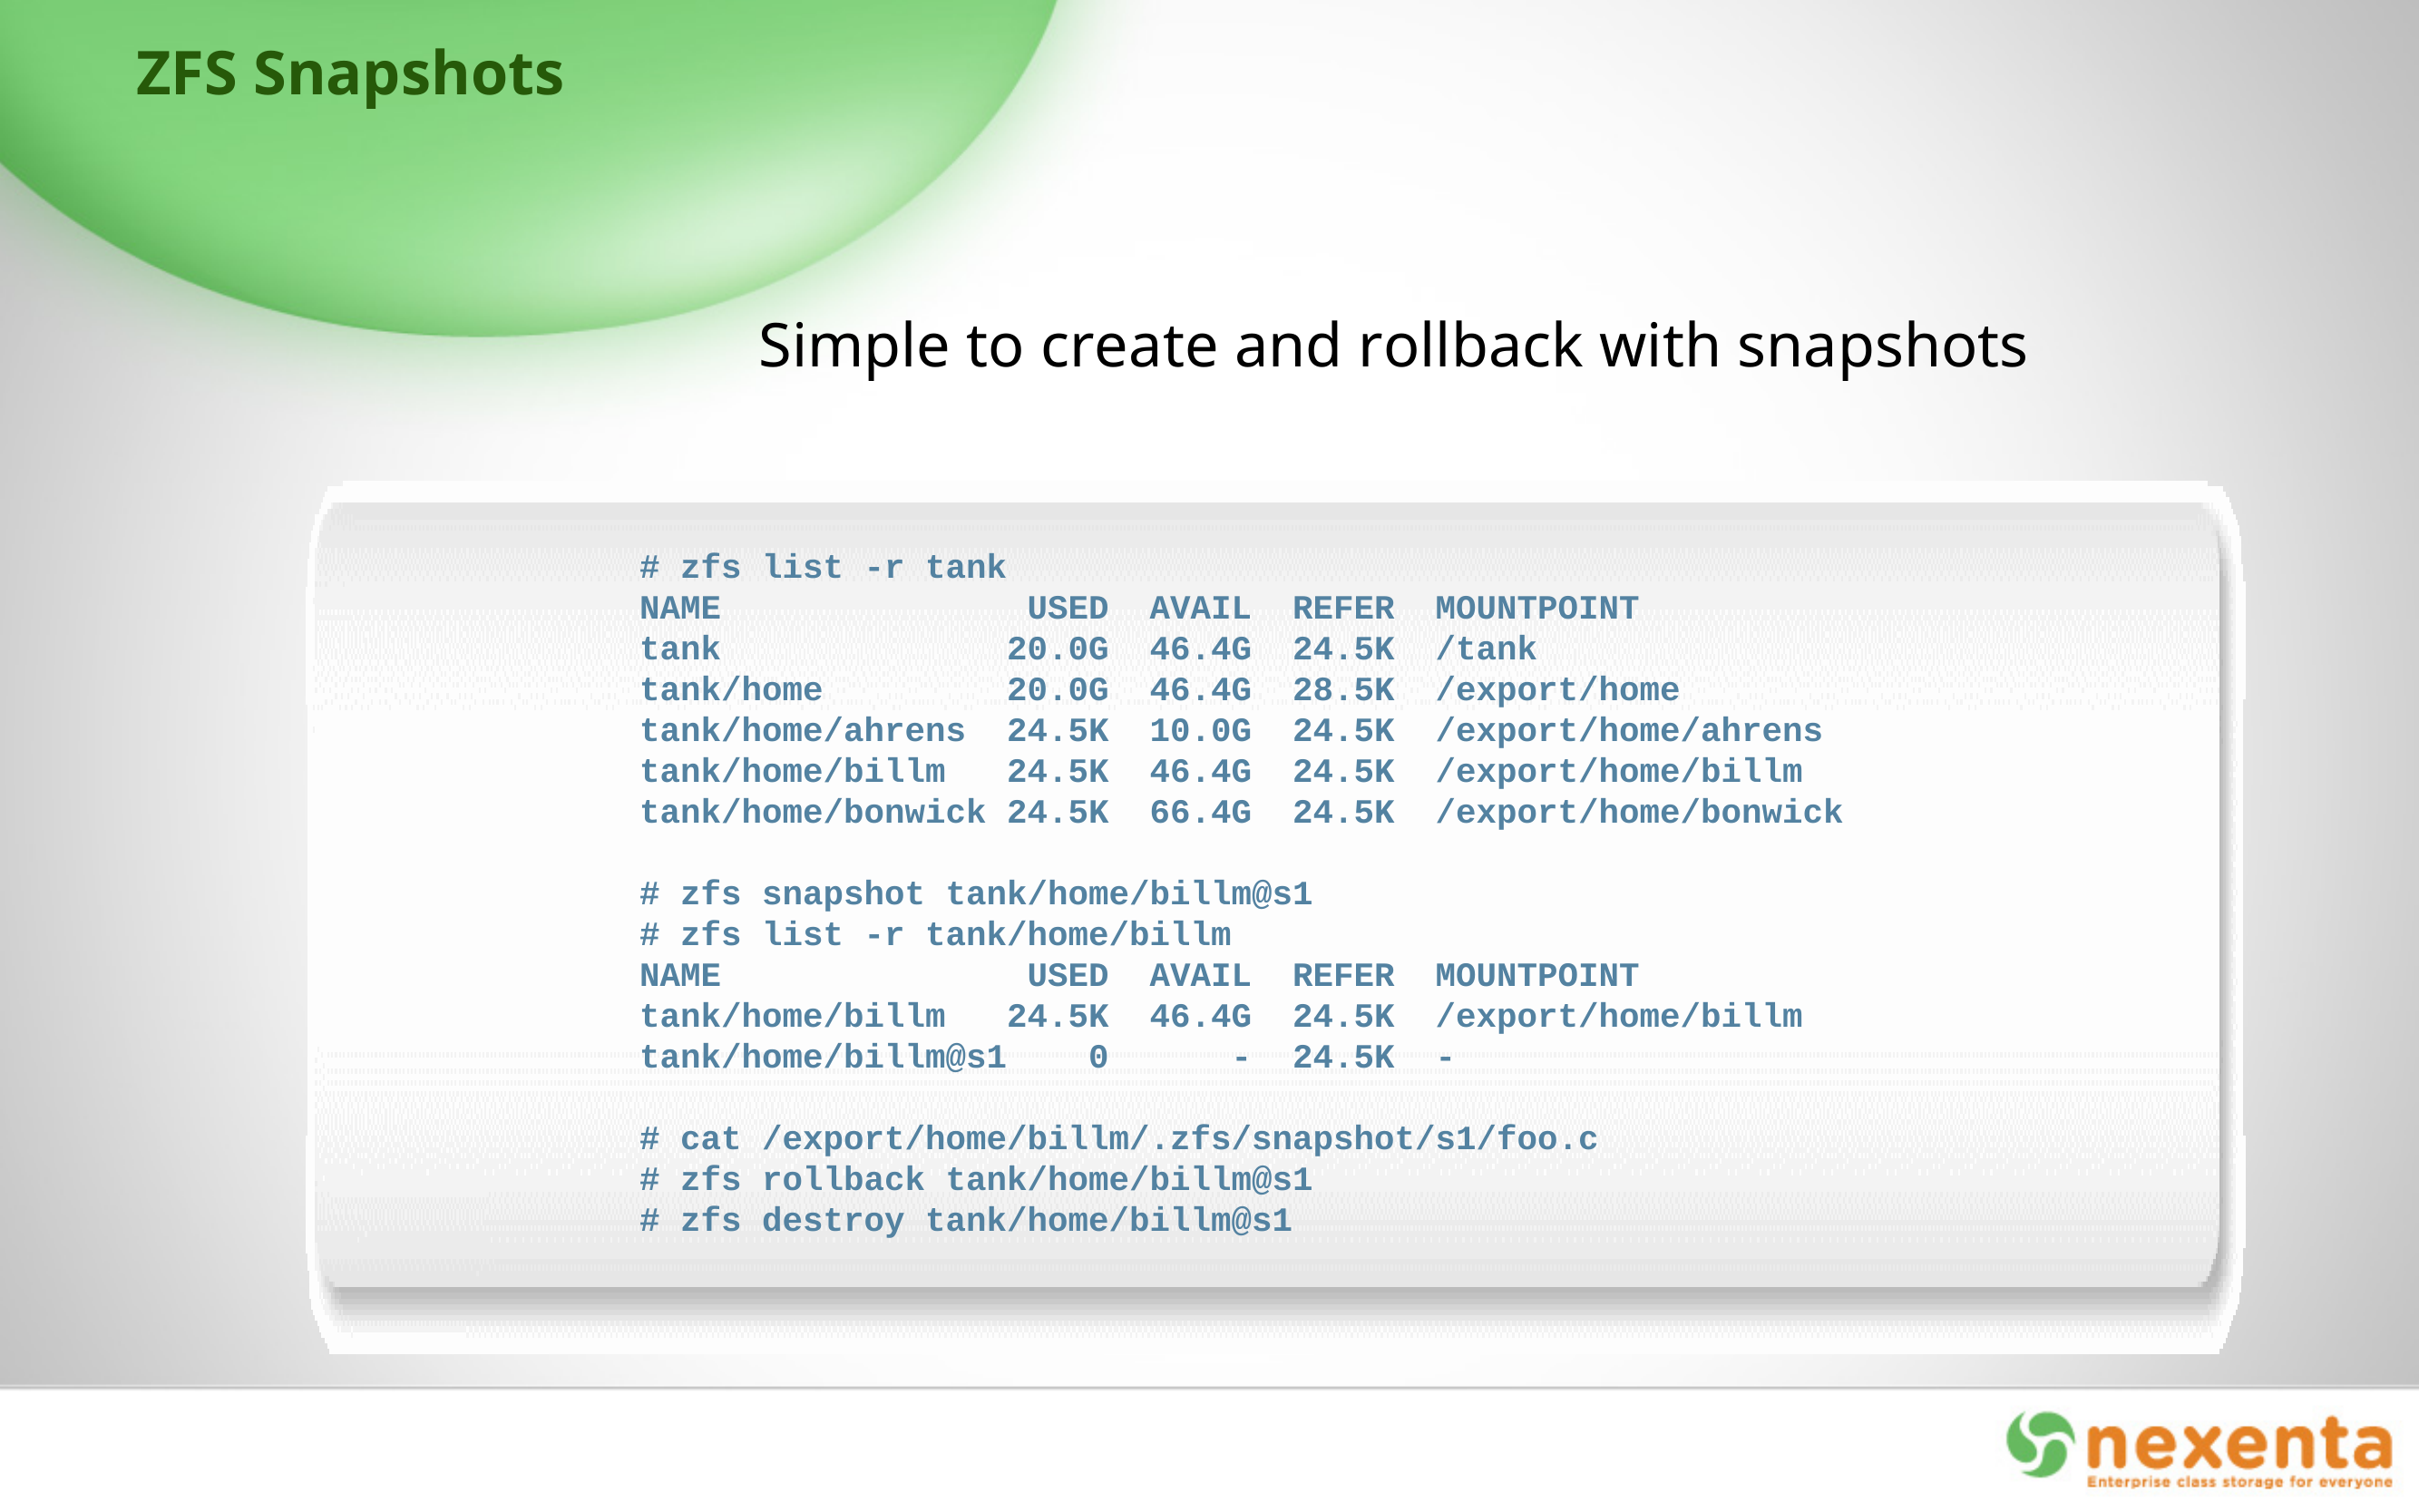

ZFS Snapshots
Simple to create and rollback with snapshots
# zfs list -r tank NAME USED AVAIL REFER MOUNTPOINT tank 20.0G 46.4G 24.5K /tank tank/home 20.0G 46.4G 28.5K /export/home tank/home/ahrens 24.5K 10.0G 24.5K /export/home/ahrens tank/home/billm 24.5K 46.4G 24.5K /export/home/billm tank/home/bonwick 24.5K 66.4G 24.5K /export/home/bonwick # zfs snapshot tank/home/billm@s1 # zfs list -r tank/home/billm NAME USED AVAIL REFER MOUNTPOINT tank/home/billm 24.5K 46.4G 24.5K /export/home/billm tank/home/billm@s1 0 - 24.5K - # cat /export/home/billm/.zfs/snapshot/s1/foo.c # zfs rollback tank/home/billm@s1 # zfs destroy tank/home/billm@s1